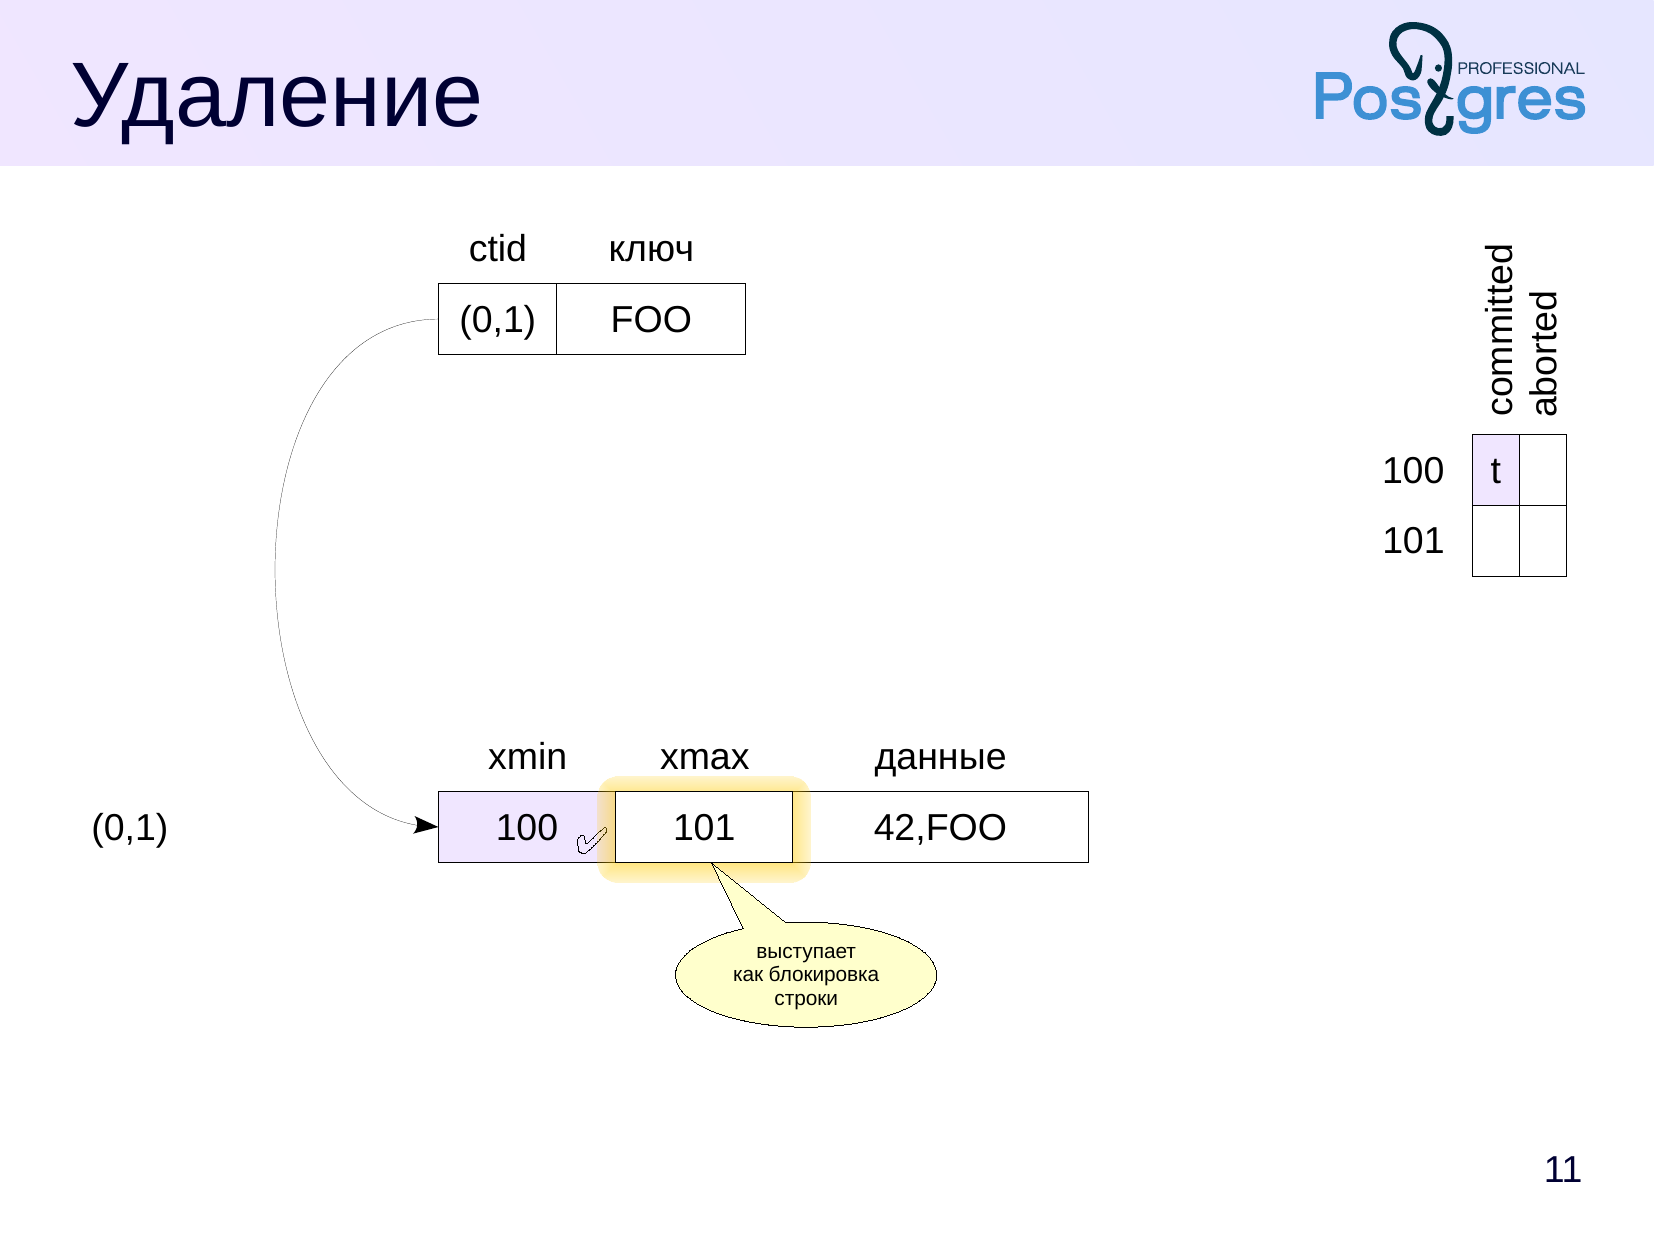

# Удаление
ctid
ключ
(0,1)
FOO
committed
aborted
100
t
101
xmin
xmax
данные
100
101
42,FOO
(0,1)
выступает
как блокировка
строки